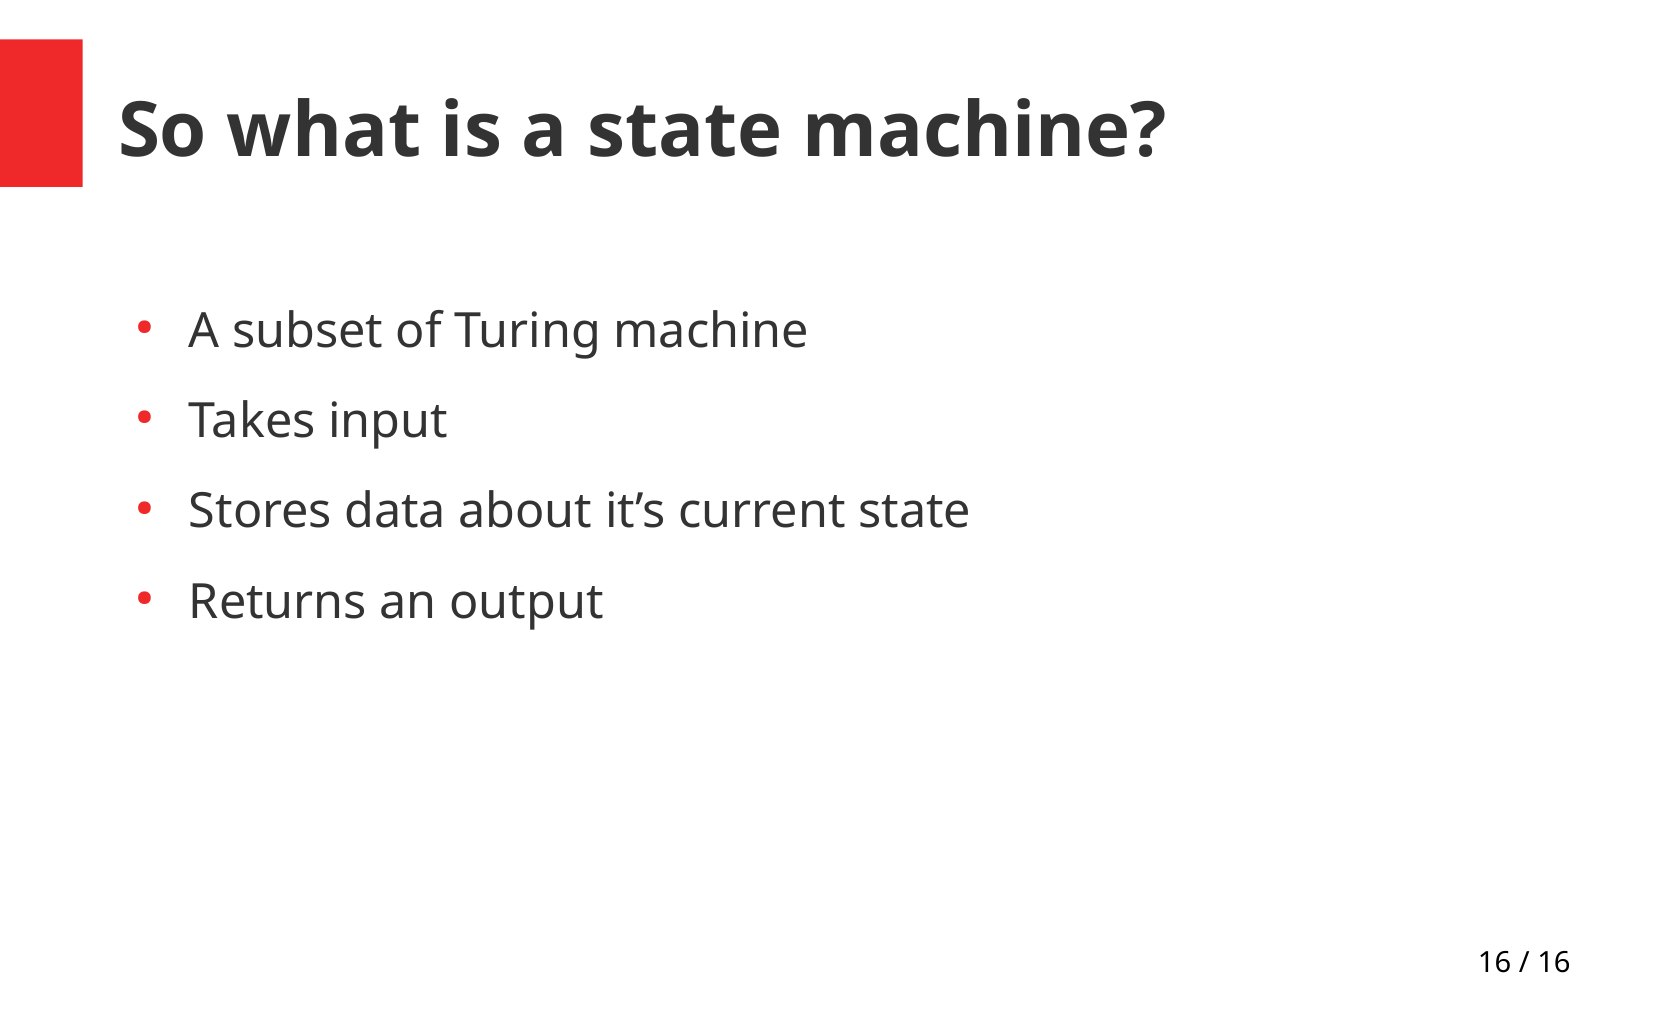

# So what is a state machine?
A subset of Turing machine
Takes input
Stores data about it’s current state
Returns an output
16